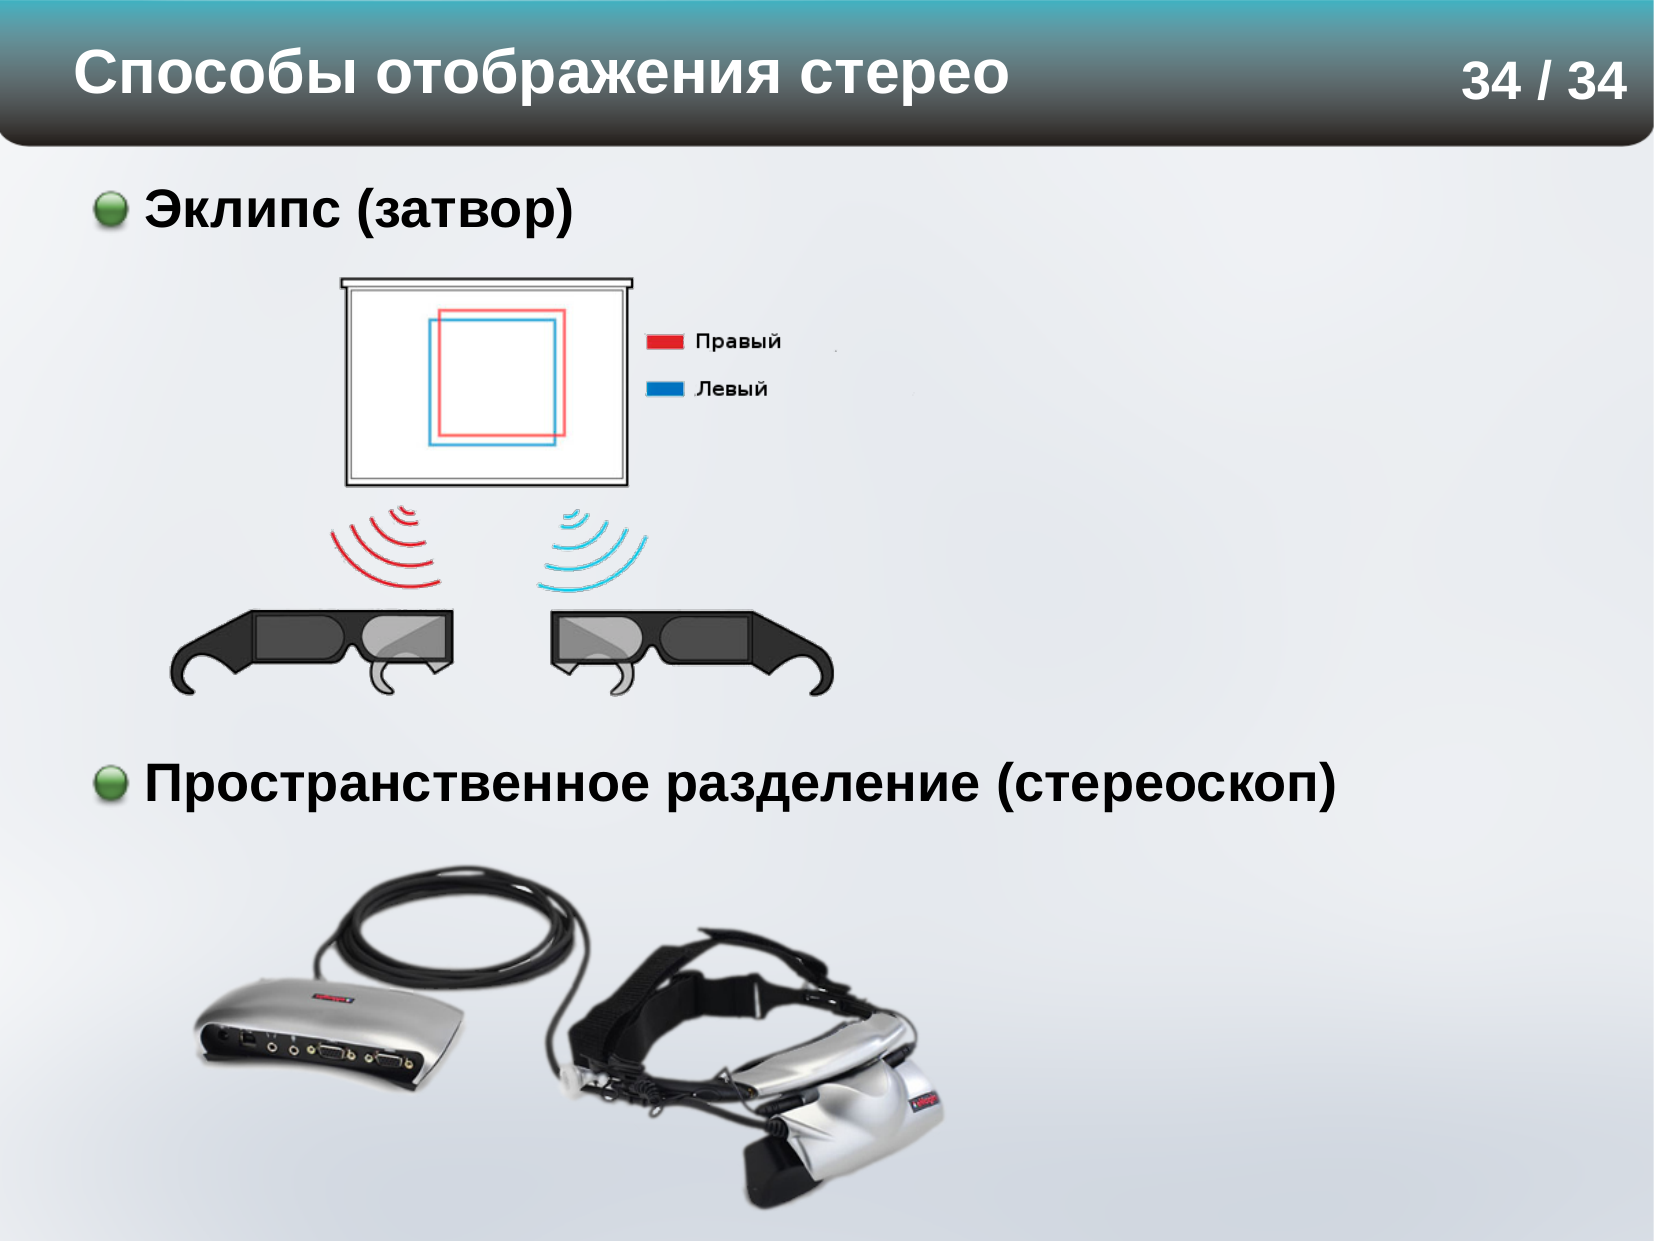

Способы отображения стерео
Эклипс (затвор)
Пространственное разделение (стереоскоп)